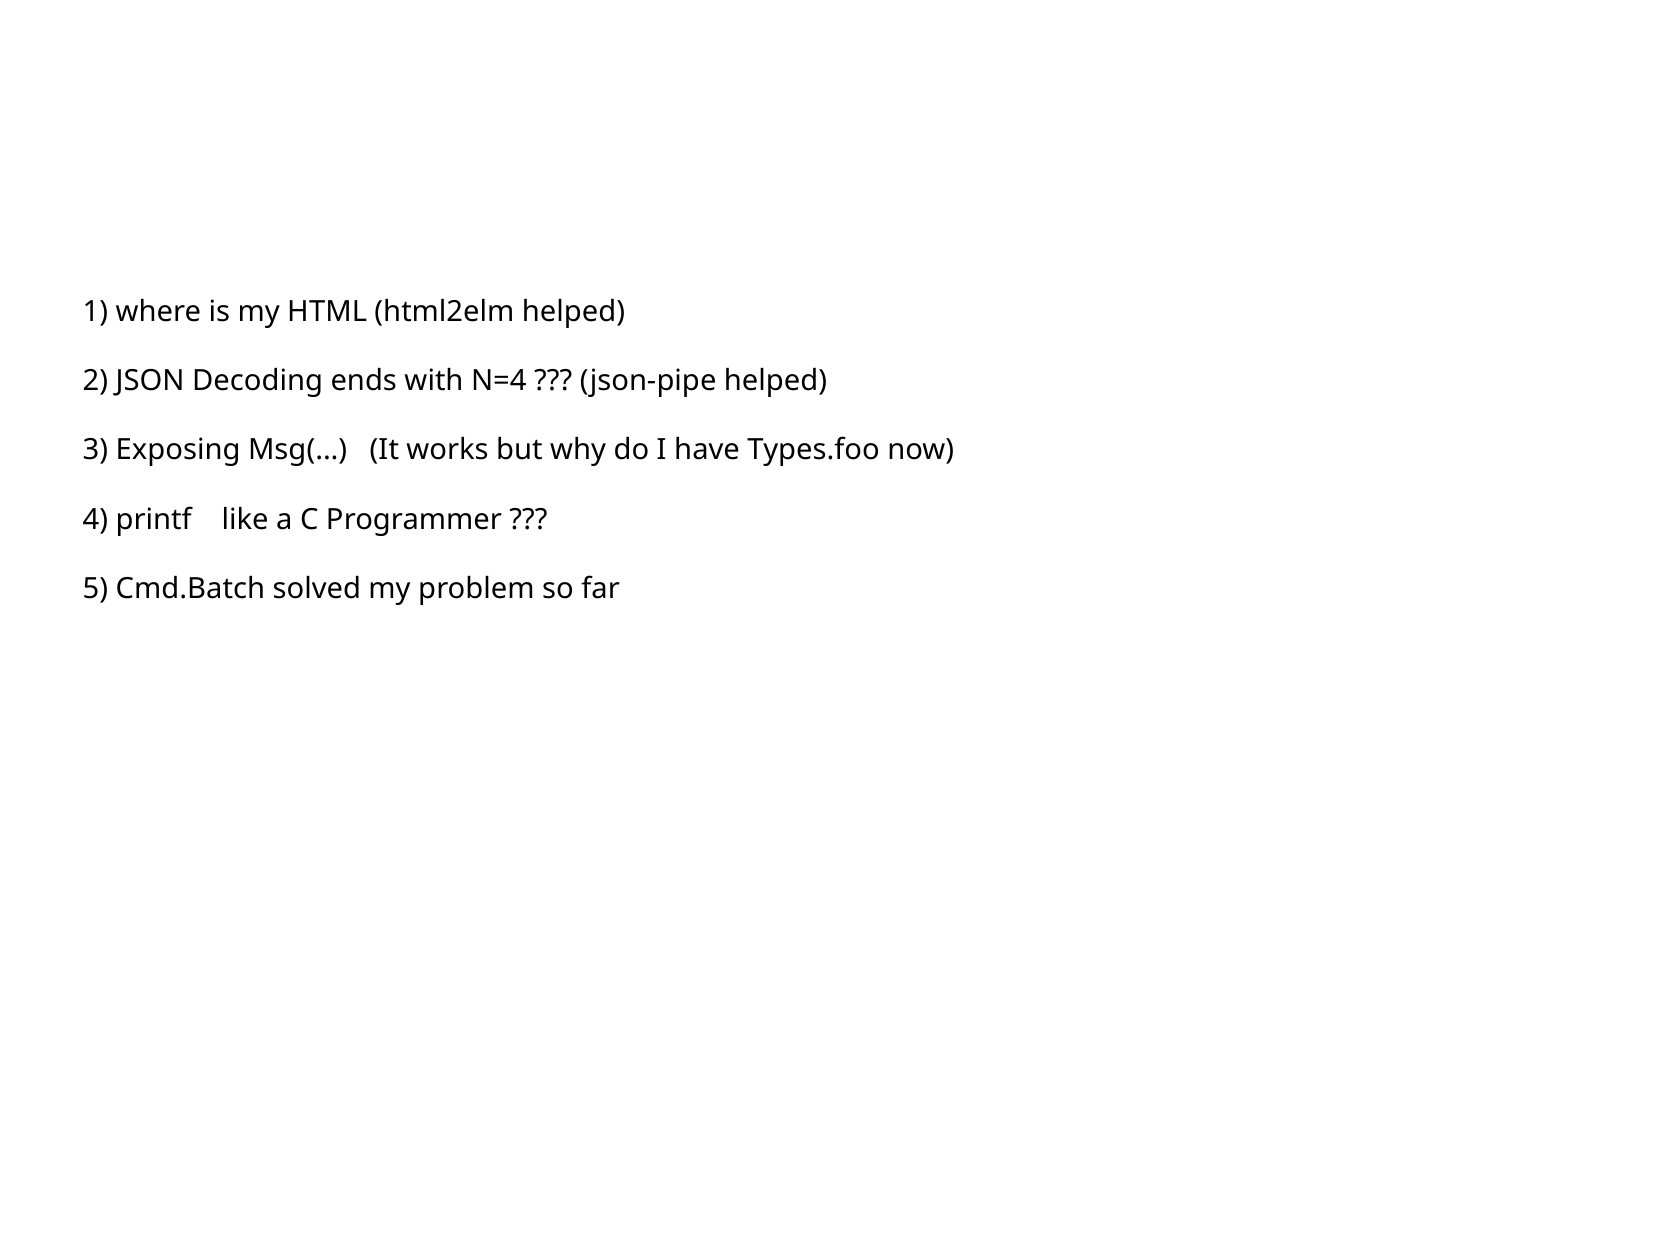

#
1) where is my HTML (html2elm helped)
2) JSON Decoding ends with N=4 ??? (json-pipe helped)
3) Exposing Msg(...) (It works but why do I have Types.foo now)
4) printf like a C Programmer ???
5) Cmd.Batch solved my problem so far